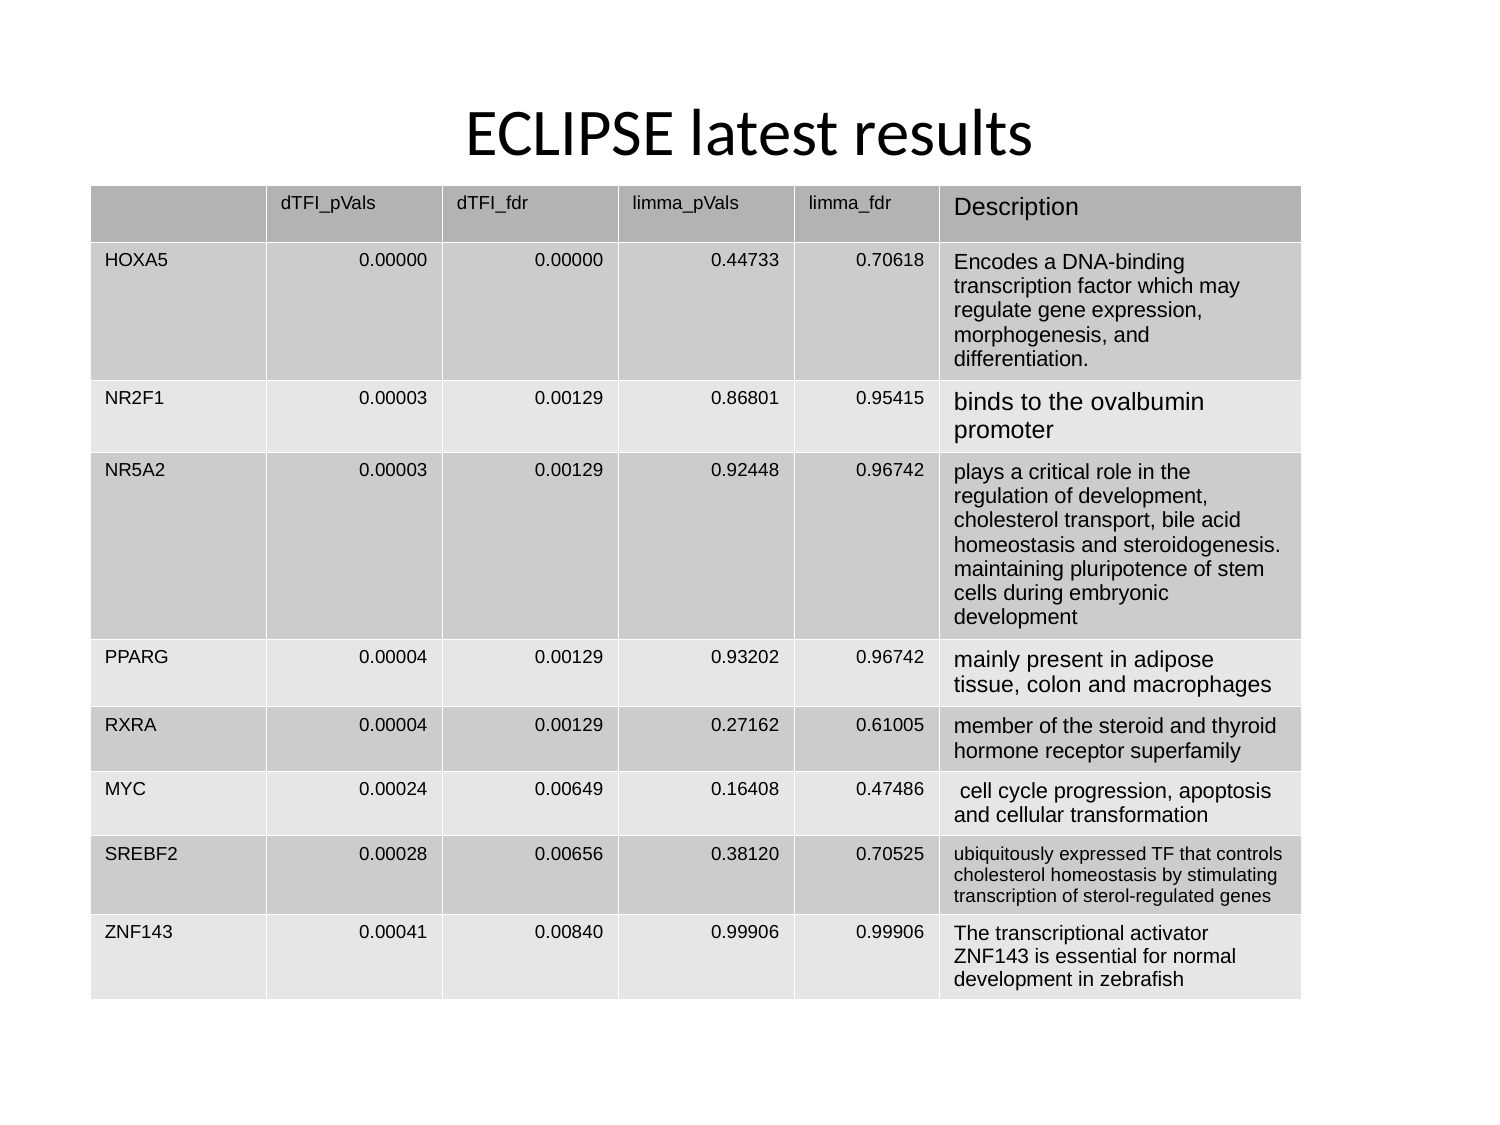

# ECLIPSE latest results
| | dTFI\_pVals | dTFI\_fdr | limma\_pVals | limma\_fdr | Description |
| --- | --- | --- | --- | --- | --- |
| HOXA5 | 0.00000 | 0.00000 | 0.44733 | 0.70618 | Encodes a DNA-binding transcription factor which may regulate gene expression, morphogenesis, and differentiation. |
| NR2F1 | 0.00003 | 0.00129 | 0.86801 | 0.95415 | binds to the ovalbumin promoter |
| NR5A2 | 0.00003 | 0.00129 | 0.92448 | 0.96742 | plays a critical role in the regulation of development, cholesterol transport, bile acid homeostasis and steroidogenesis. maintaining pluripotence of stem cells during embryonic development |
| PPARG | 0.00004 | 0.00129 | 0.93202 | 0.96742 | mainly present in adipose tissue, colon and macrophages |
| RXRA | 0.00004 | 0.00129 | 0.27162 | 0.61005 | member of the steroid and thyroid hormone receptor superfamily |
| MYC | 0.00024 | 0.00649 | 0.16408 | 0.47486 | cell cycle progression, apoptosis and cellular transformation |
| SREBF2 | 0.00028 | 0.00656 | 0.38120 | 0.70525 | ubiquitously expressed TF that controls cholesterol homeostasis by stimulating transcription of sterol-regulated genes |
| ZNF143 | 0.00041 | 0.00840 | 0.99906 | 0.99906 | The transcriptional activator ZNF143 is essential for normal development in zebrafish |